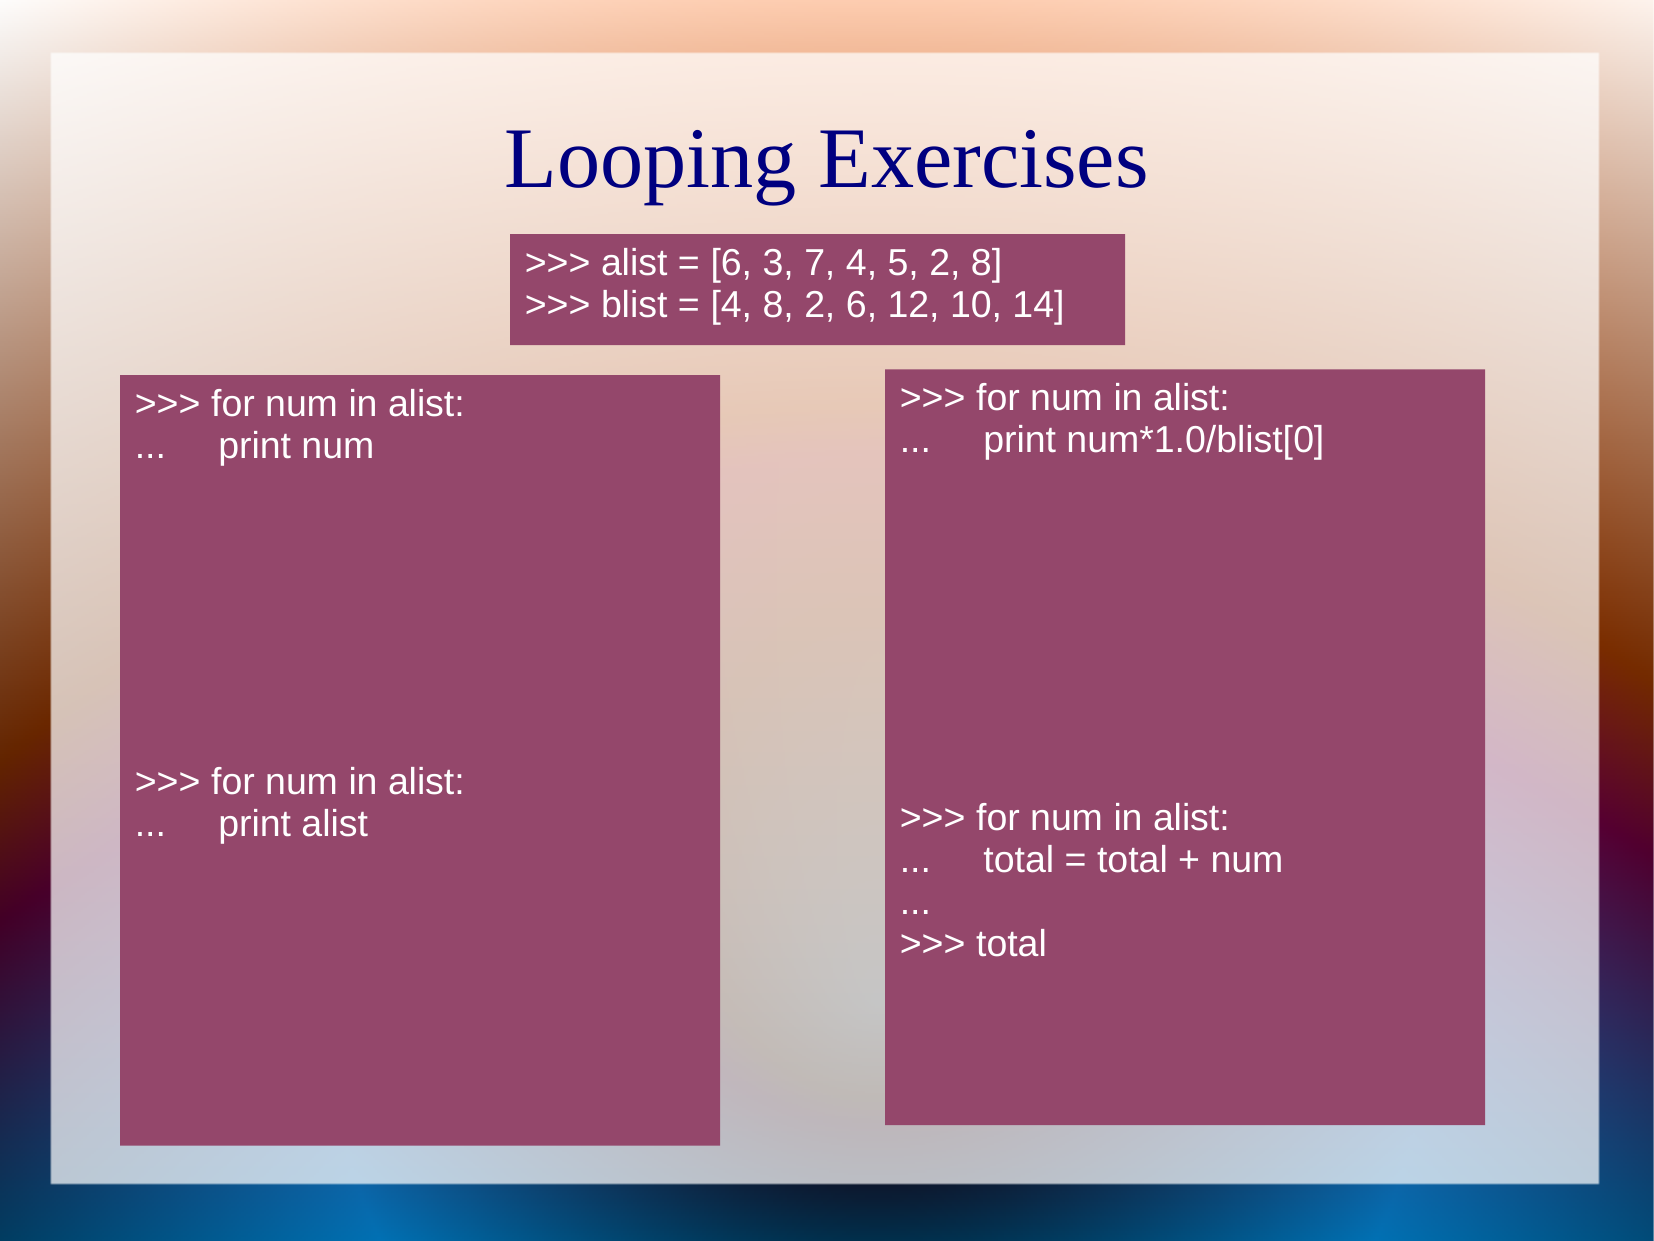

# Looping Exercises
>>> alist = [6, 3, 7, 4, 5, 2, 8]
>>> blist = [4, 8, 2, 6, 12, 10, 14]
>>> for num in alist:
... print num*1.0/blist[0]
>>> for num in alist:
... total = total + num
...
>>> total
>>> for num in alist:
... print num
>>> for num in alist:
... print alist